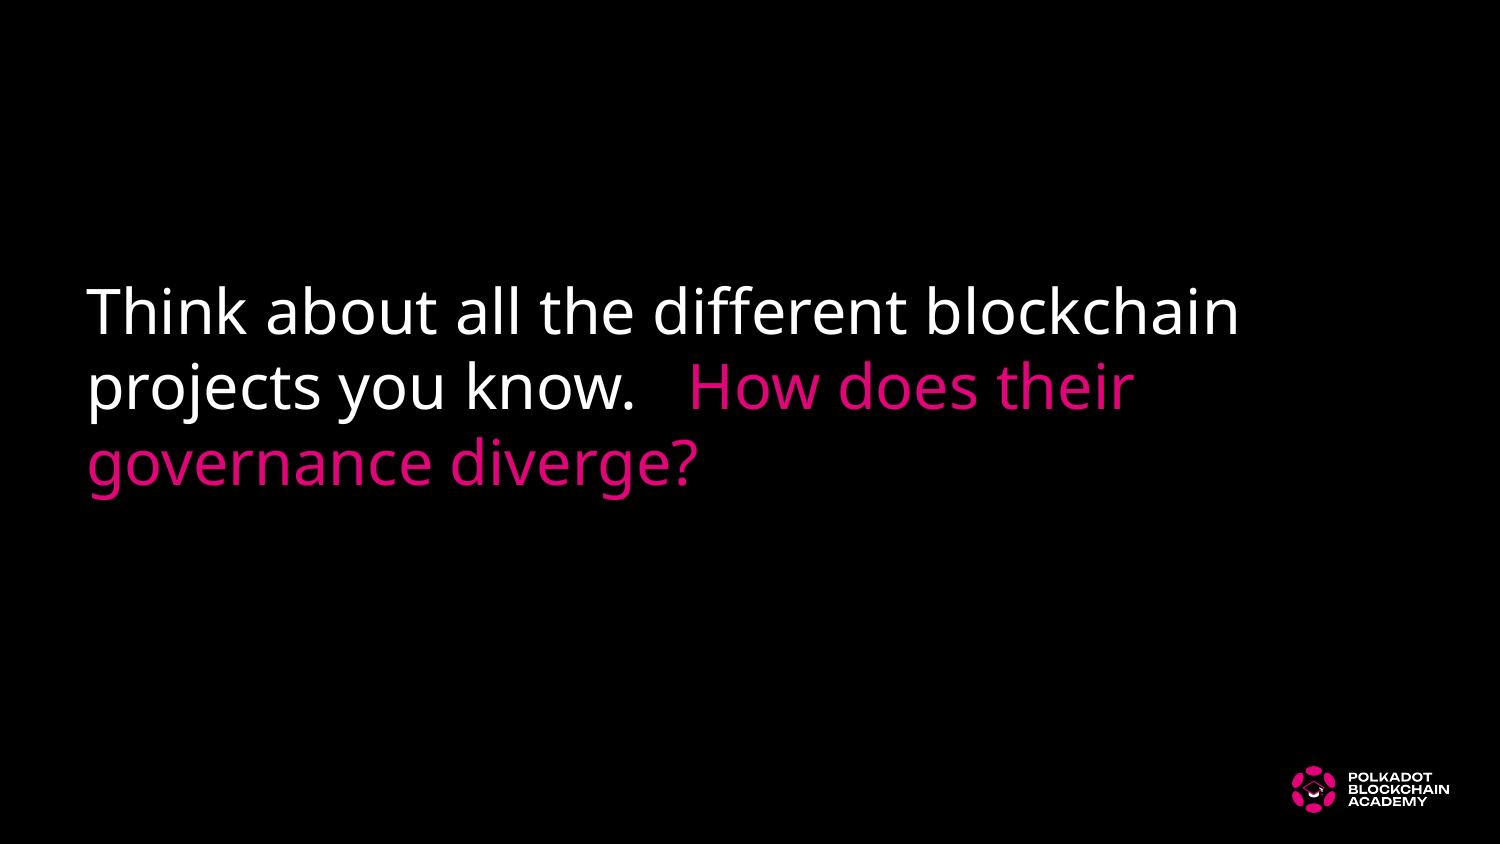

# Think about all the different blockchain projects you know. How does their governance diverge?